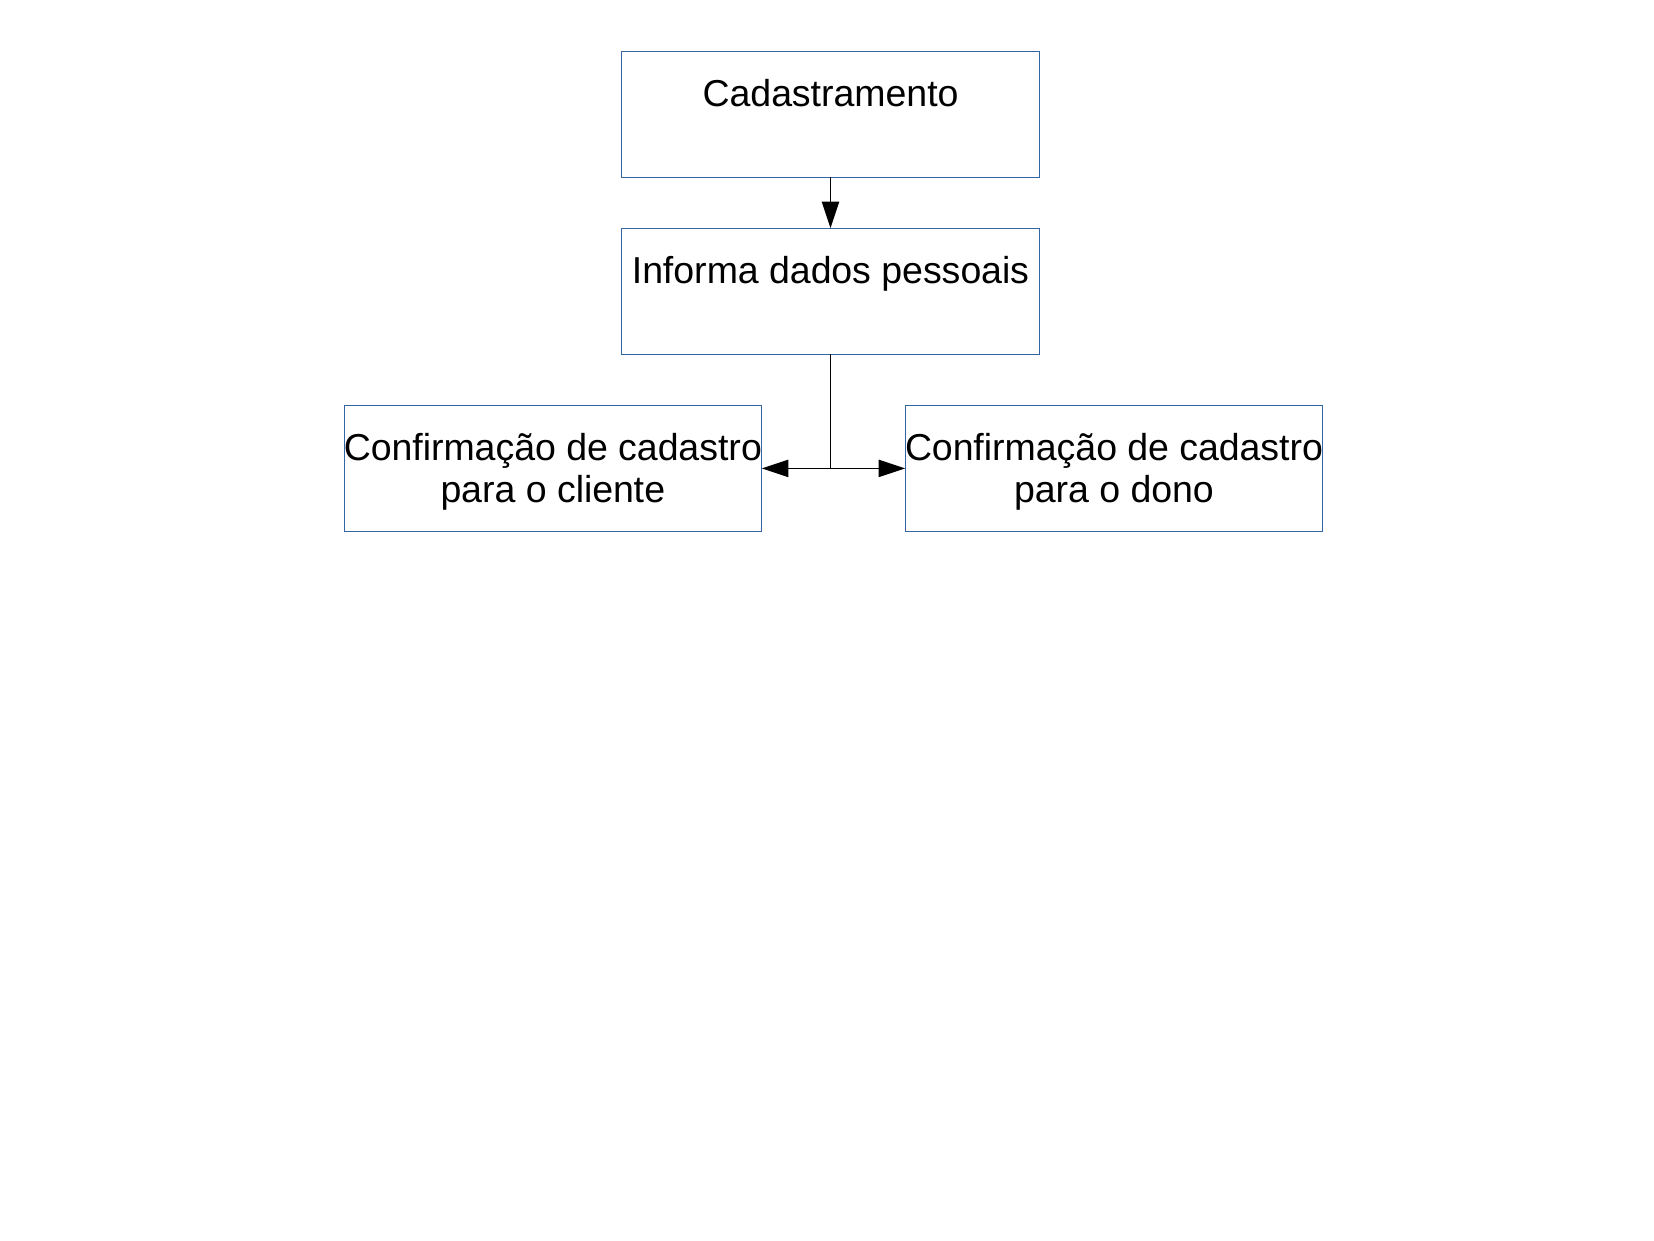

Cadastramento
Informa dados pessoais
Confirmação de cadastro
para o cliente
Confirmação de cadastro
para o dono